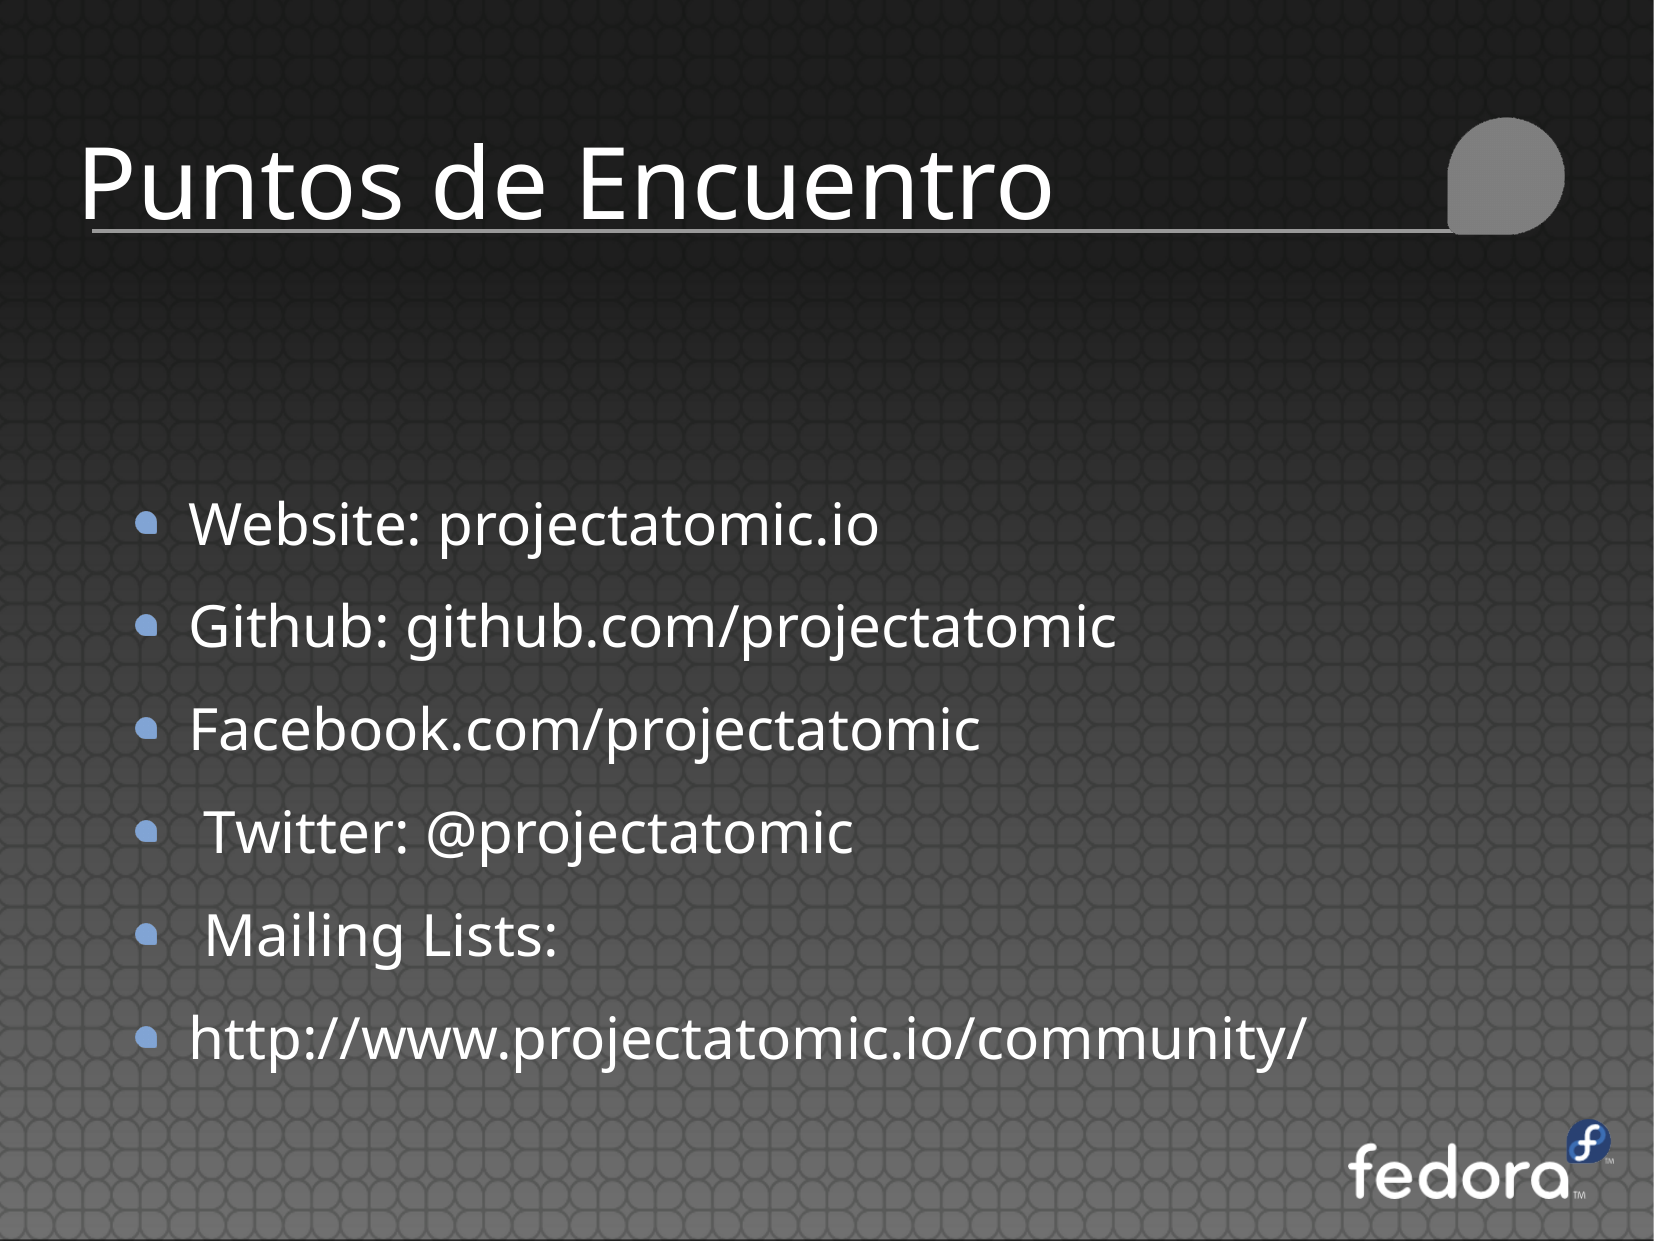

# Puntos de Encuentro
Website: projectatomic.io
Github: github.com/projectatomic
Facebook.com/projectatomic
 Twitter: @projectatomic
 Mailing Lists:
http://www.projectatomic.io/community/